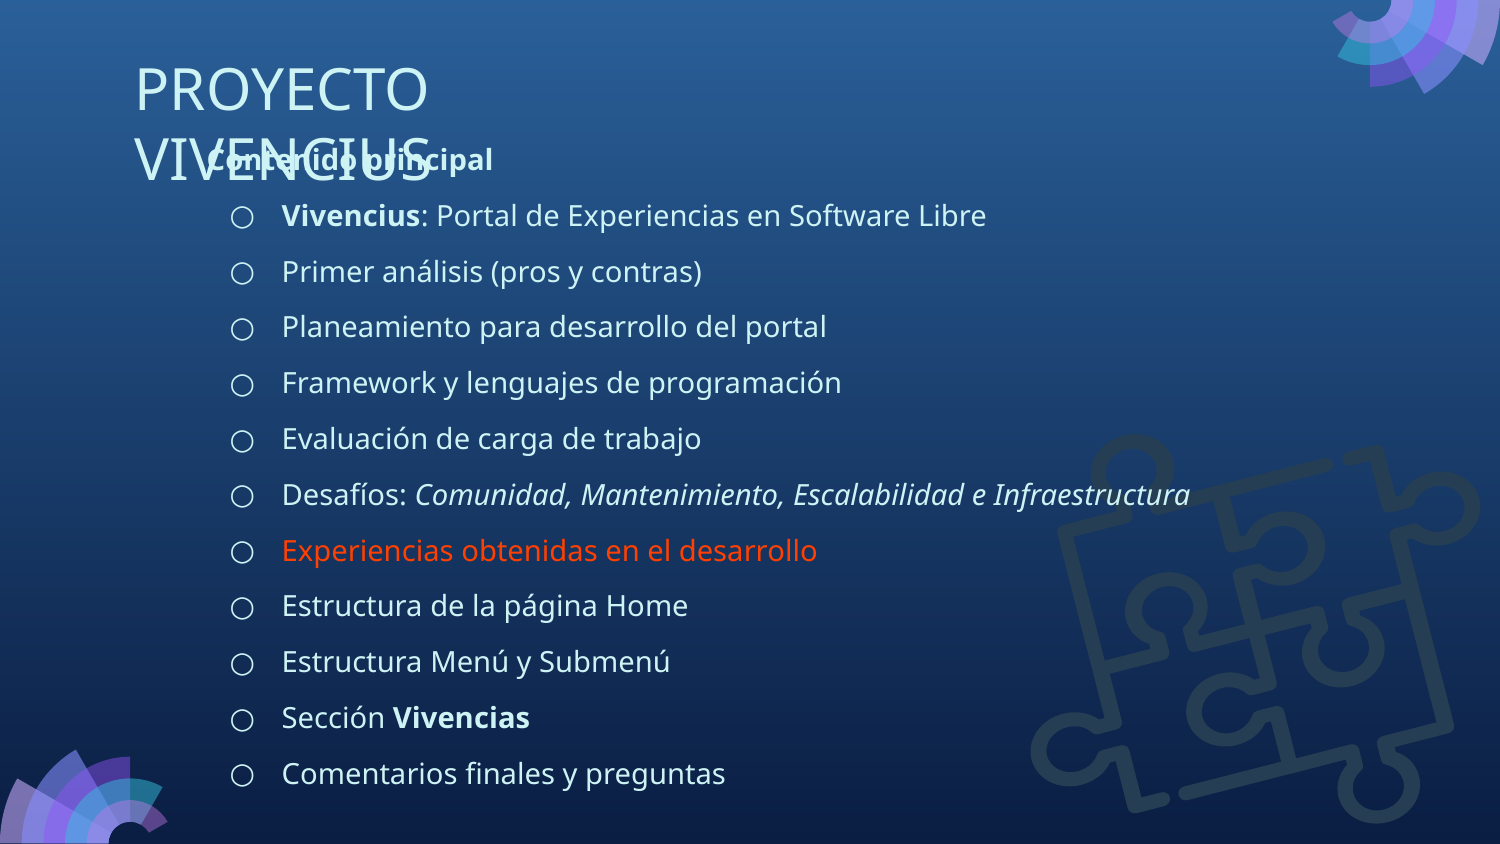

# PROYECTO VIVENCIUS
Contenido principal
Vivencius: Portal de Experiencias en Software Libre
Primer análisis (pros y contras)
Planeamiento para desarrollo del portal
Framework y lenguajes de programación
Evaluación de carga de trabajo
Desafíos: Comunidad, Mantenimiento, Escalabilidad e Infraestructura
Experiencias obtenidas en el desarrollo
Estructura de la página Home
Estructura Menú y Submenú
Sección Vivencias
Comentarios finales y preguntas